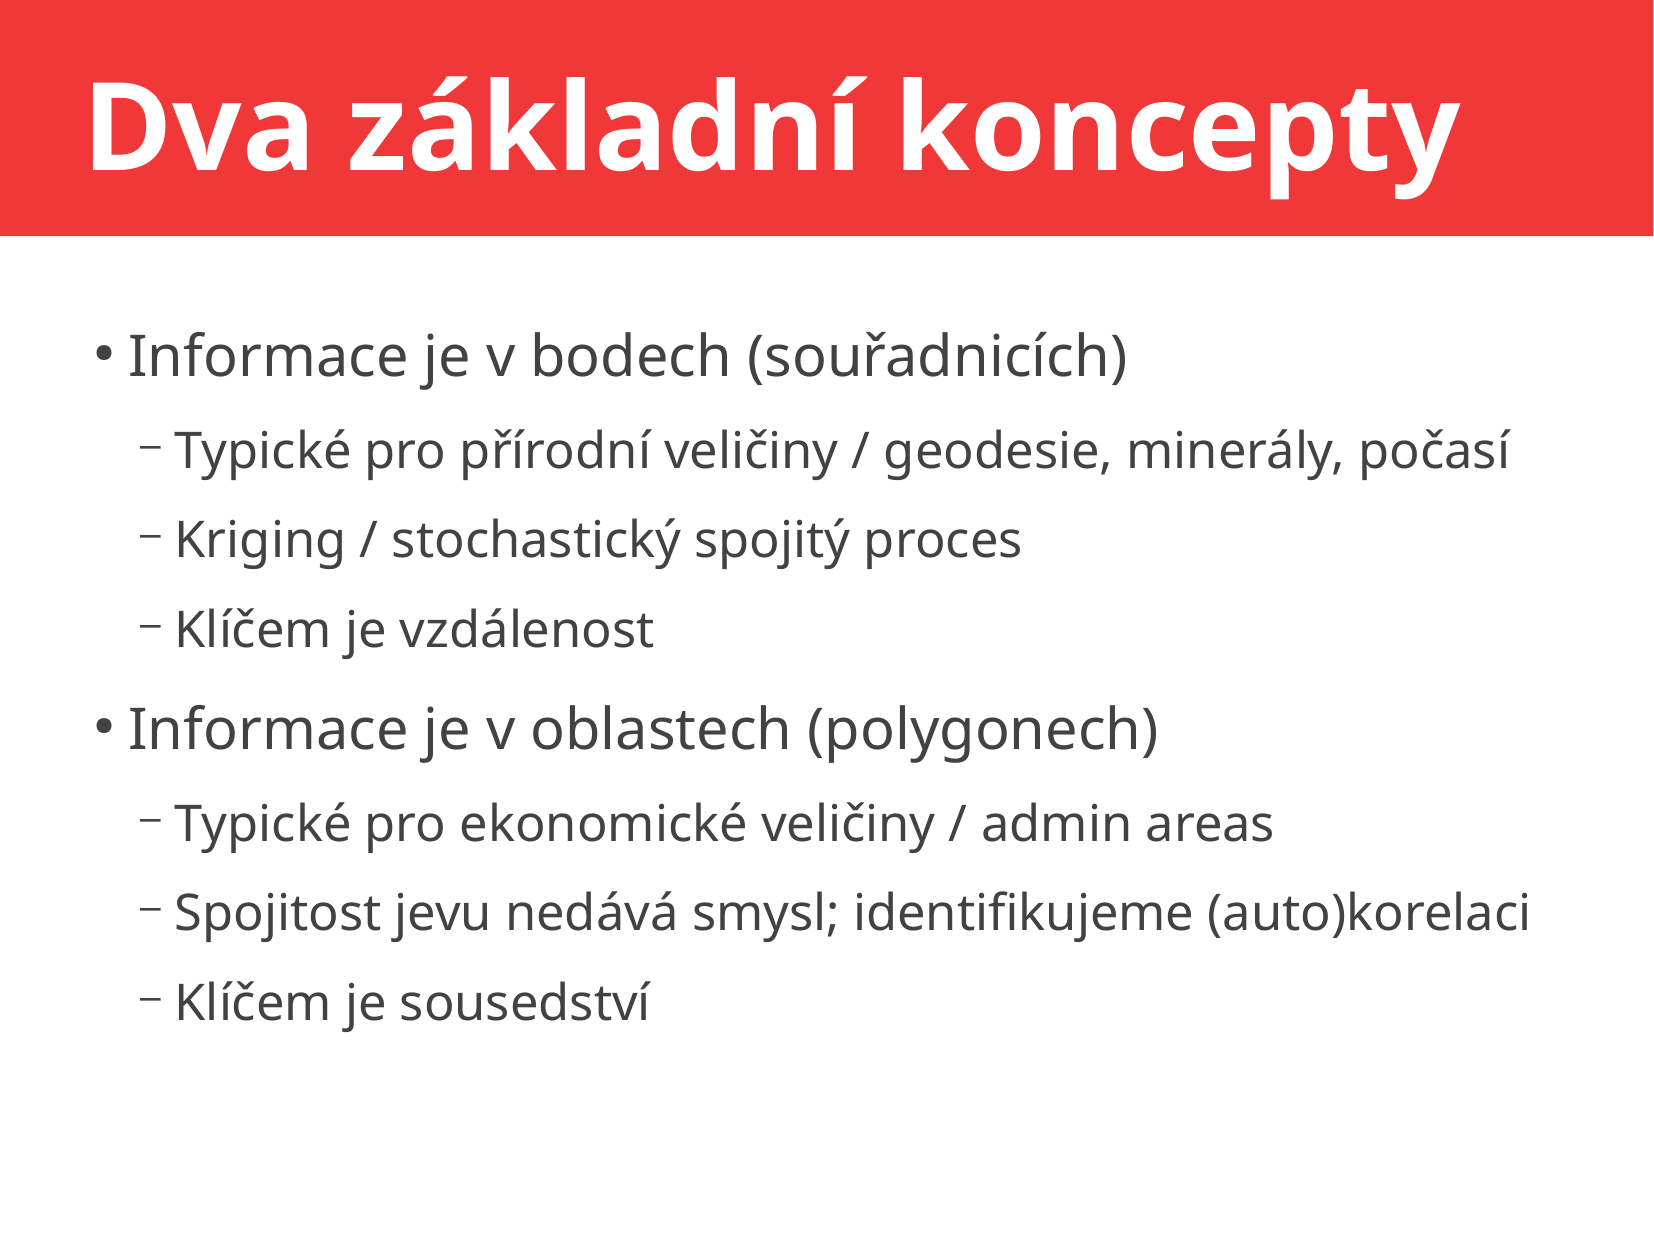

# Dva základní koncepty
Informace je v bodech (souřadnicích)
Typické pro přírodní veličiny / geodesie, minerály, počasí
Kriging / stochastický spojitý proces
Klíčem je vzdálenost
Informace je v oblastech (polygonech)
Typické pro ekonomické veličiny / admin areas
Spojitost jevu nedává smysl; identifikujeme (auto)korelaci
Klíčem je sousedství